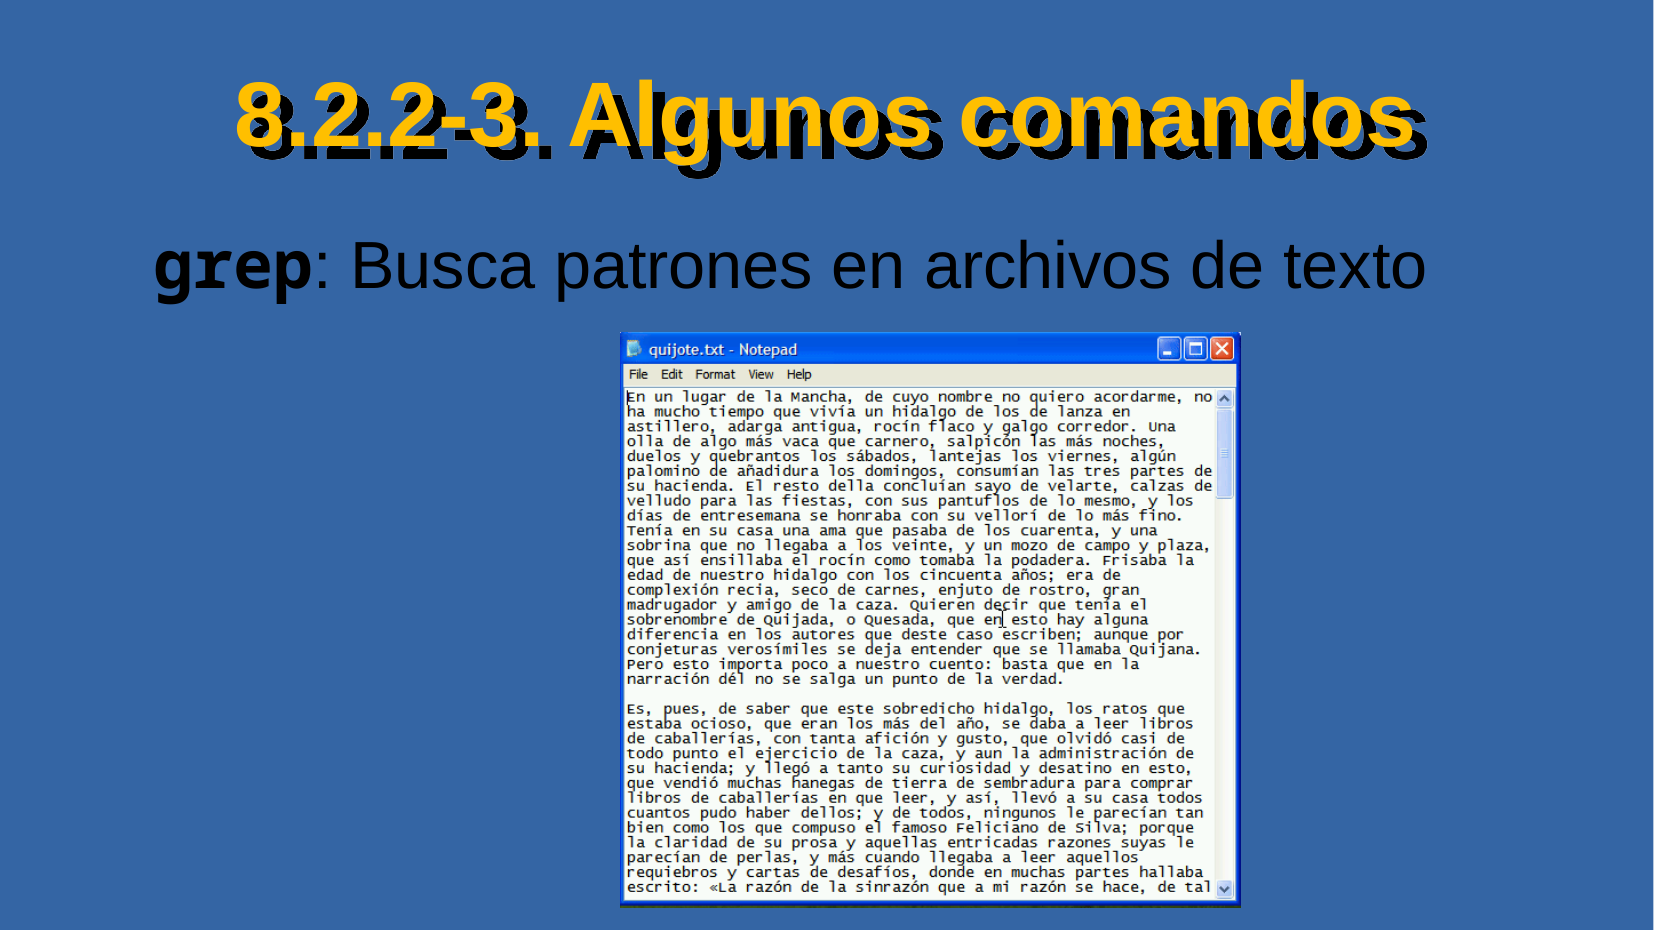

# 8.2.2-3. Algunos comandos
grep: Busca patrones en archivos de texto